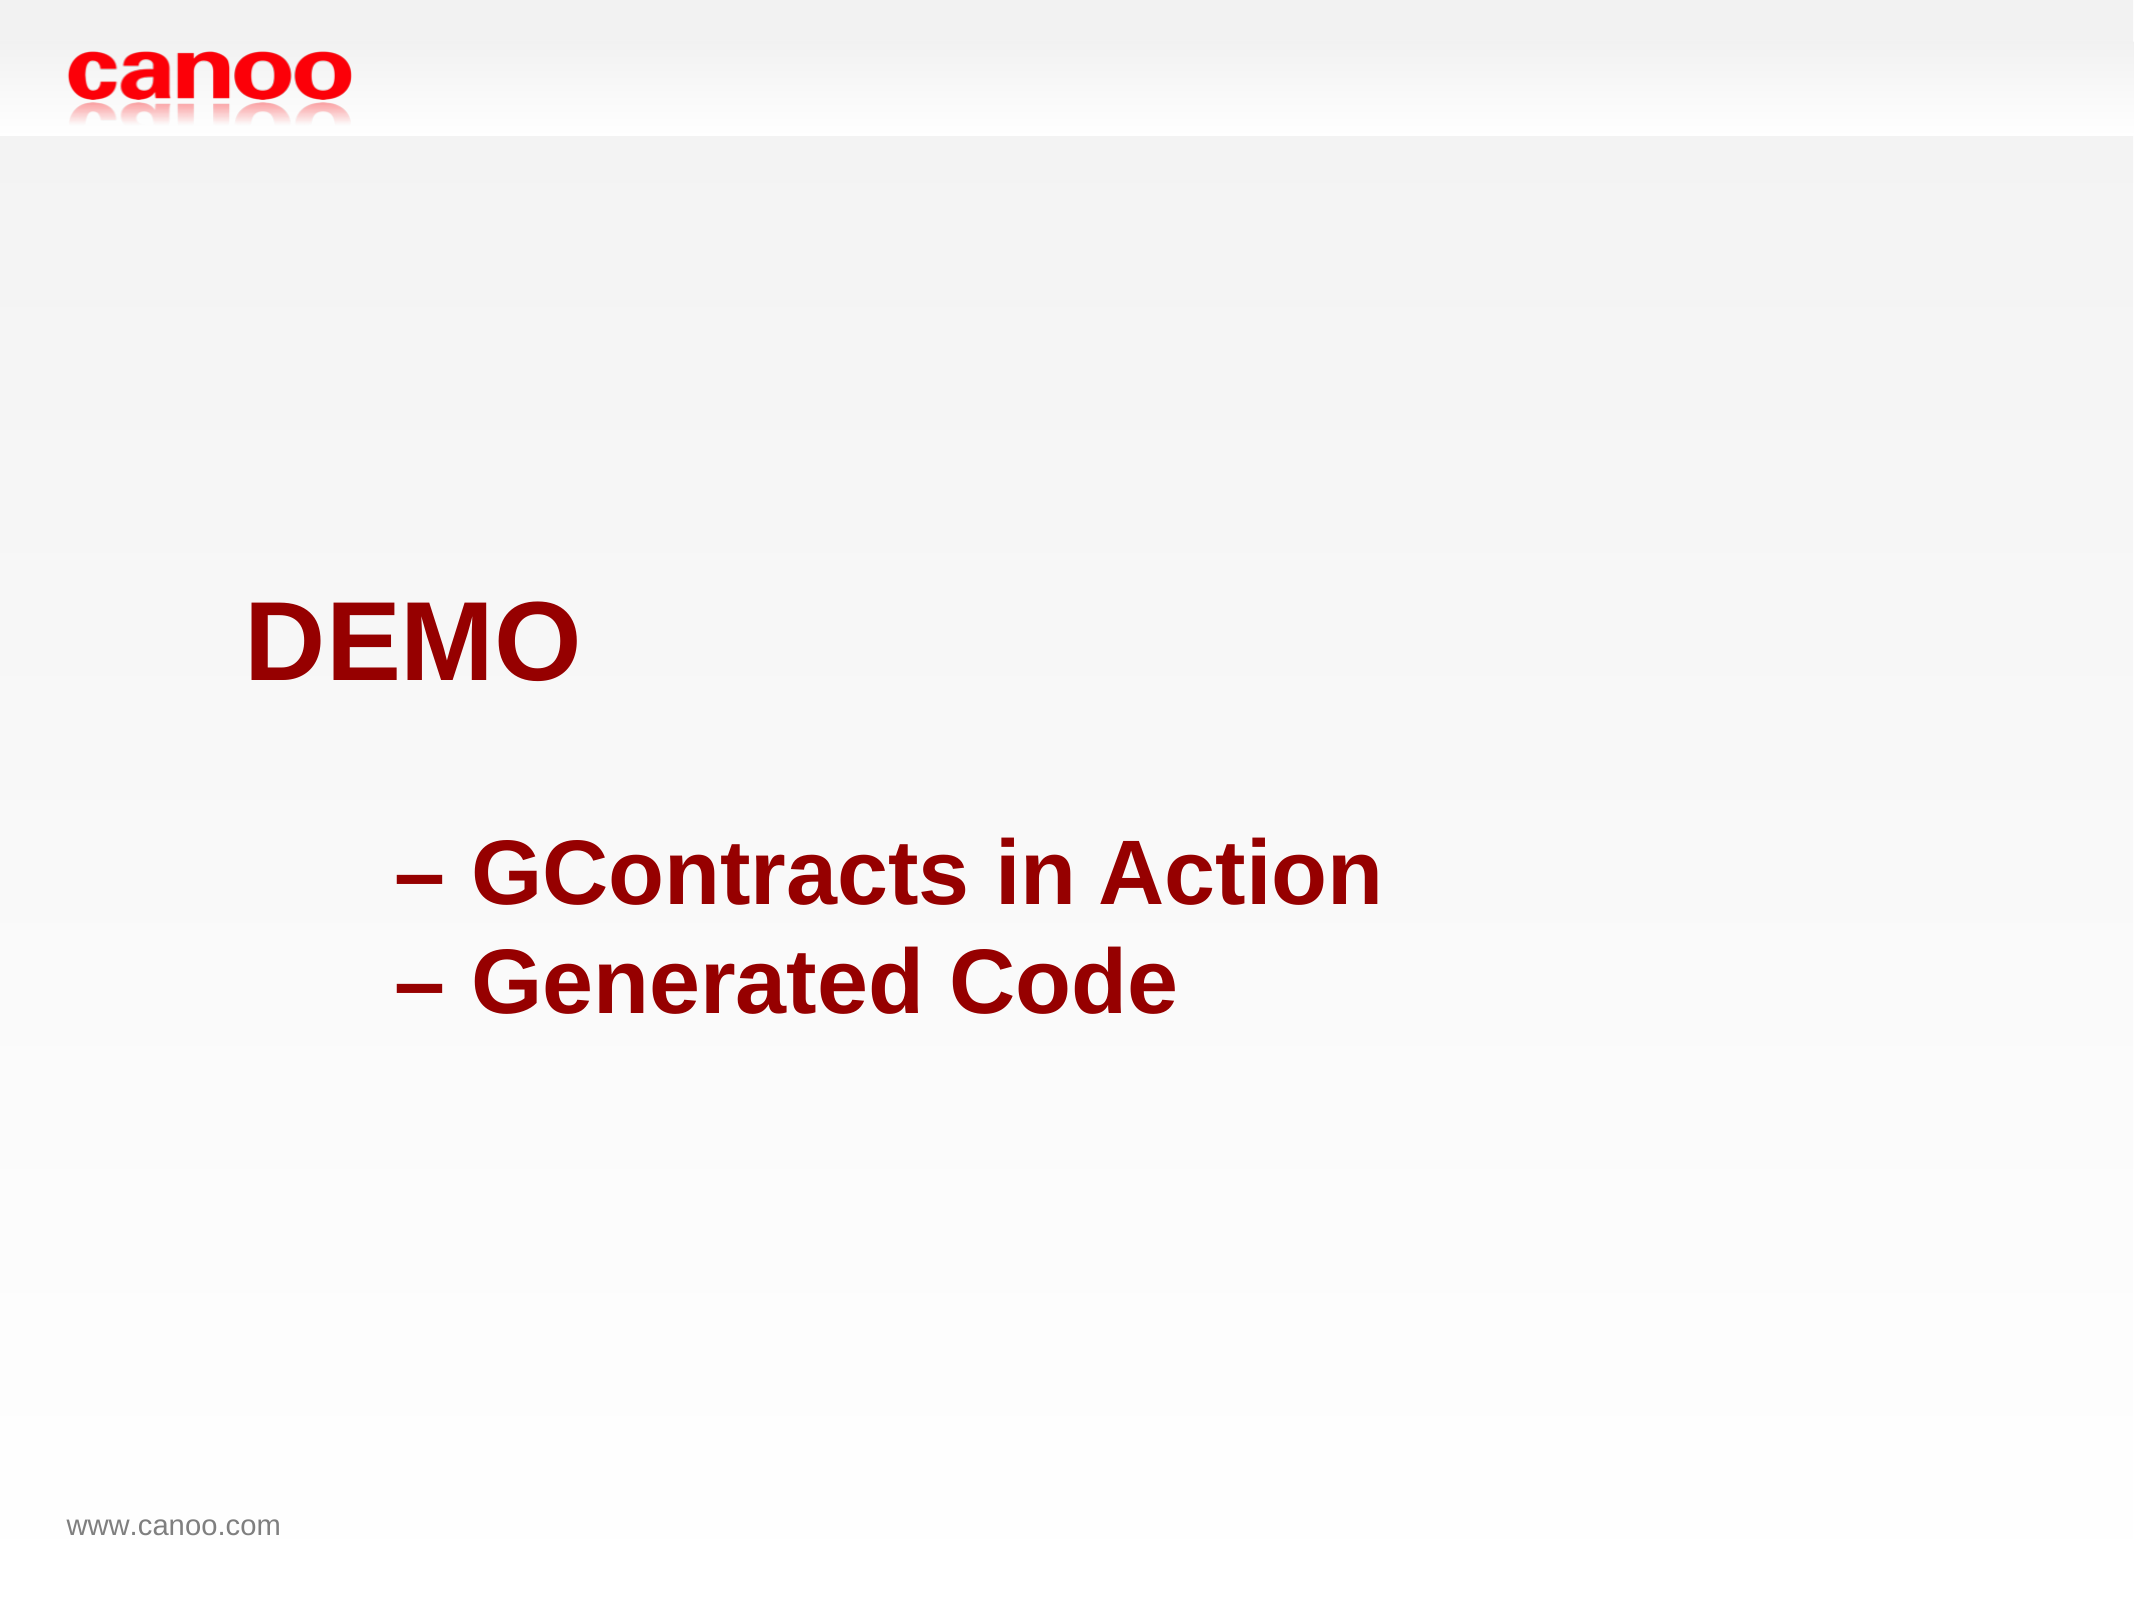

# DEMO – GContracts in Action – Generated Code